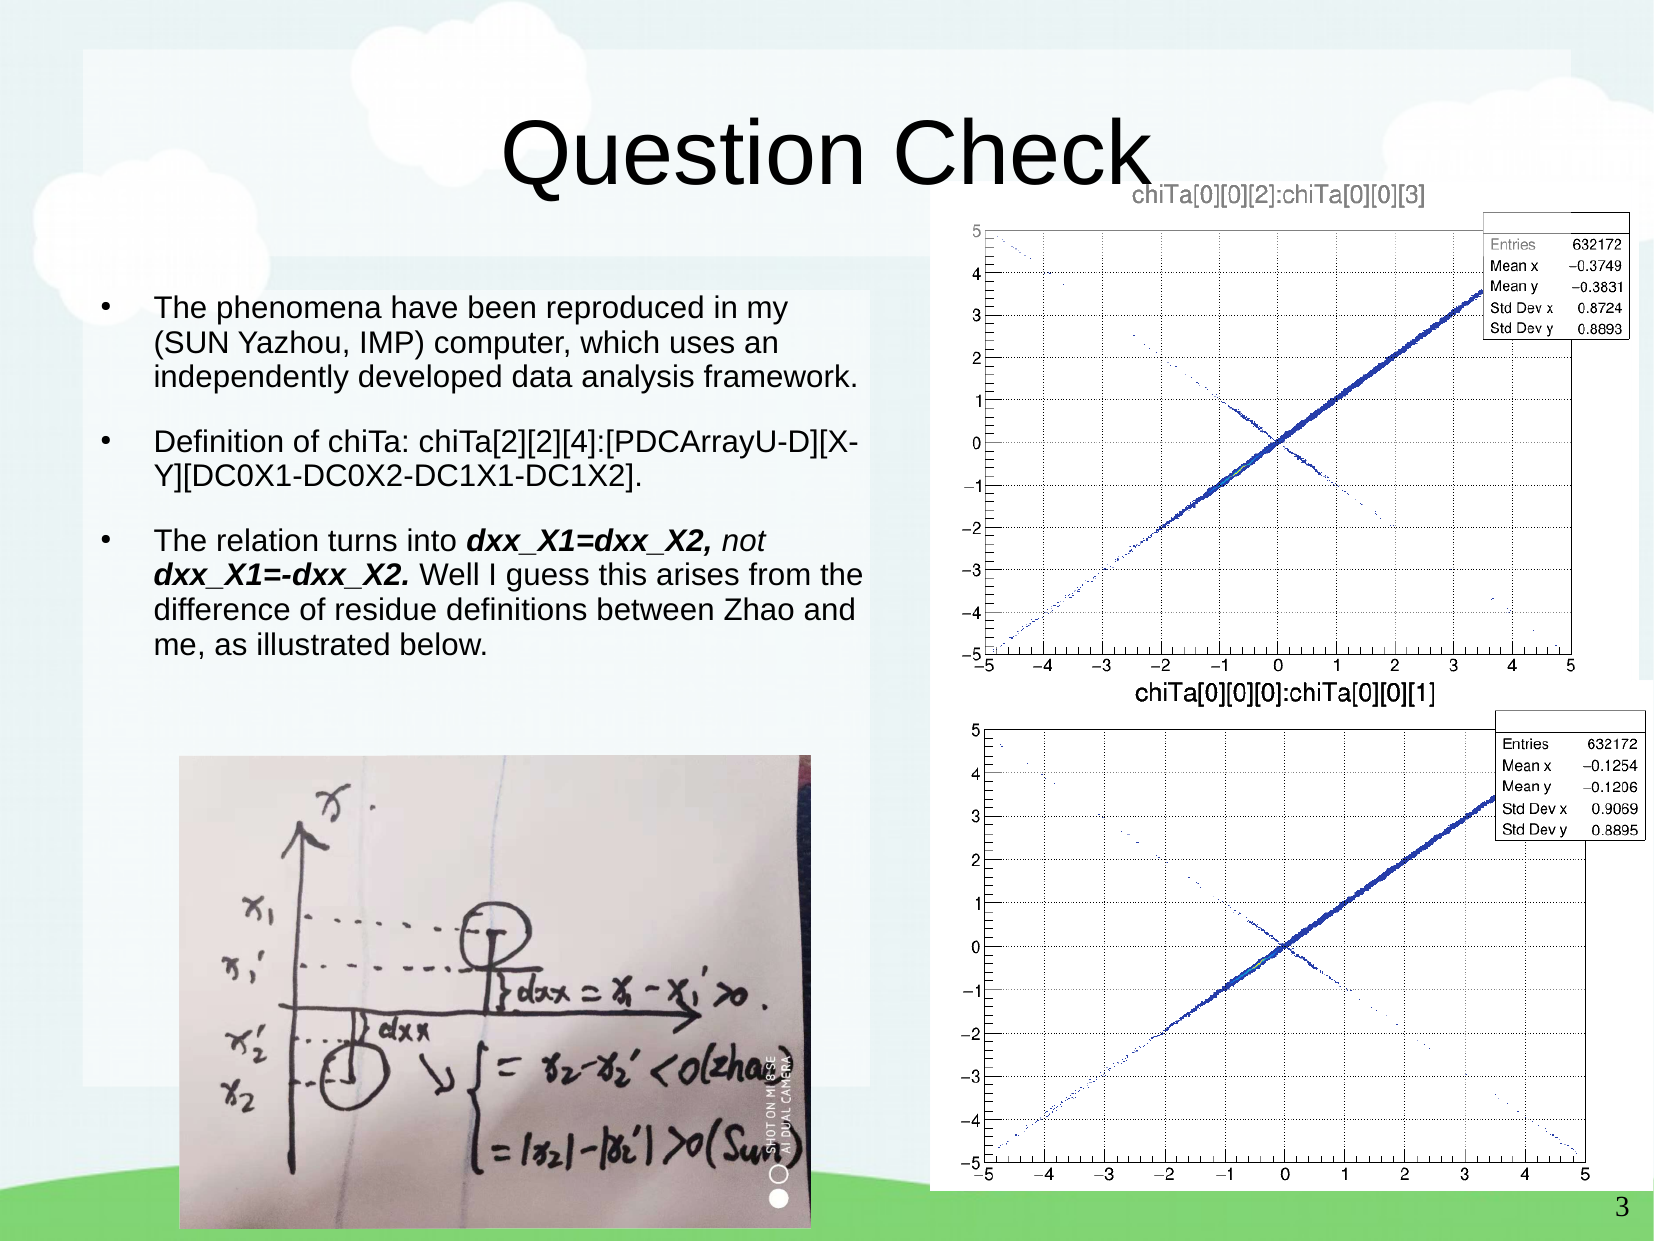

Question Check
# The phenomena have been reproduced in my (SUN Yazhou, IMP) computer, which uses an independently developed data analysis framework.
Definition of chiTa: chiTa[2][2][4]:[PDCArrayU-D][X-Y][DC0X1-DC0X2-DC1X1-DC1X2].
The relation turns into dxx_X1=dxx_X2, not dxx_X1=-dxx_X2. Well I guess this arises from the difference of residue definitions between Zhao and me, as illustrated below.
3